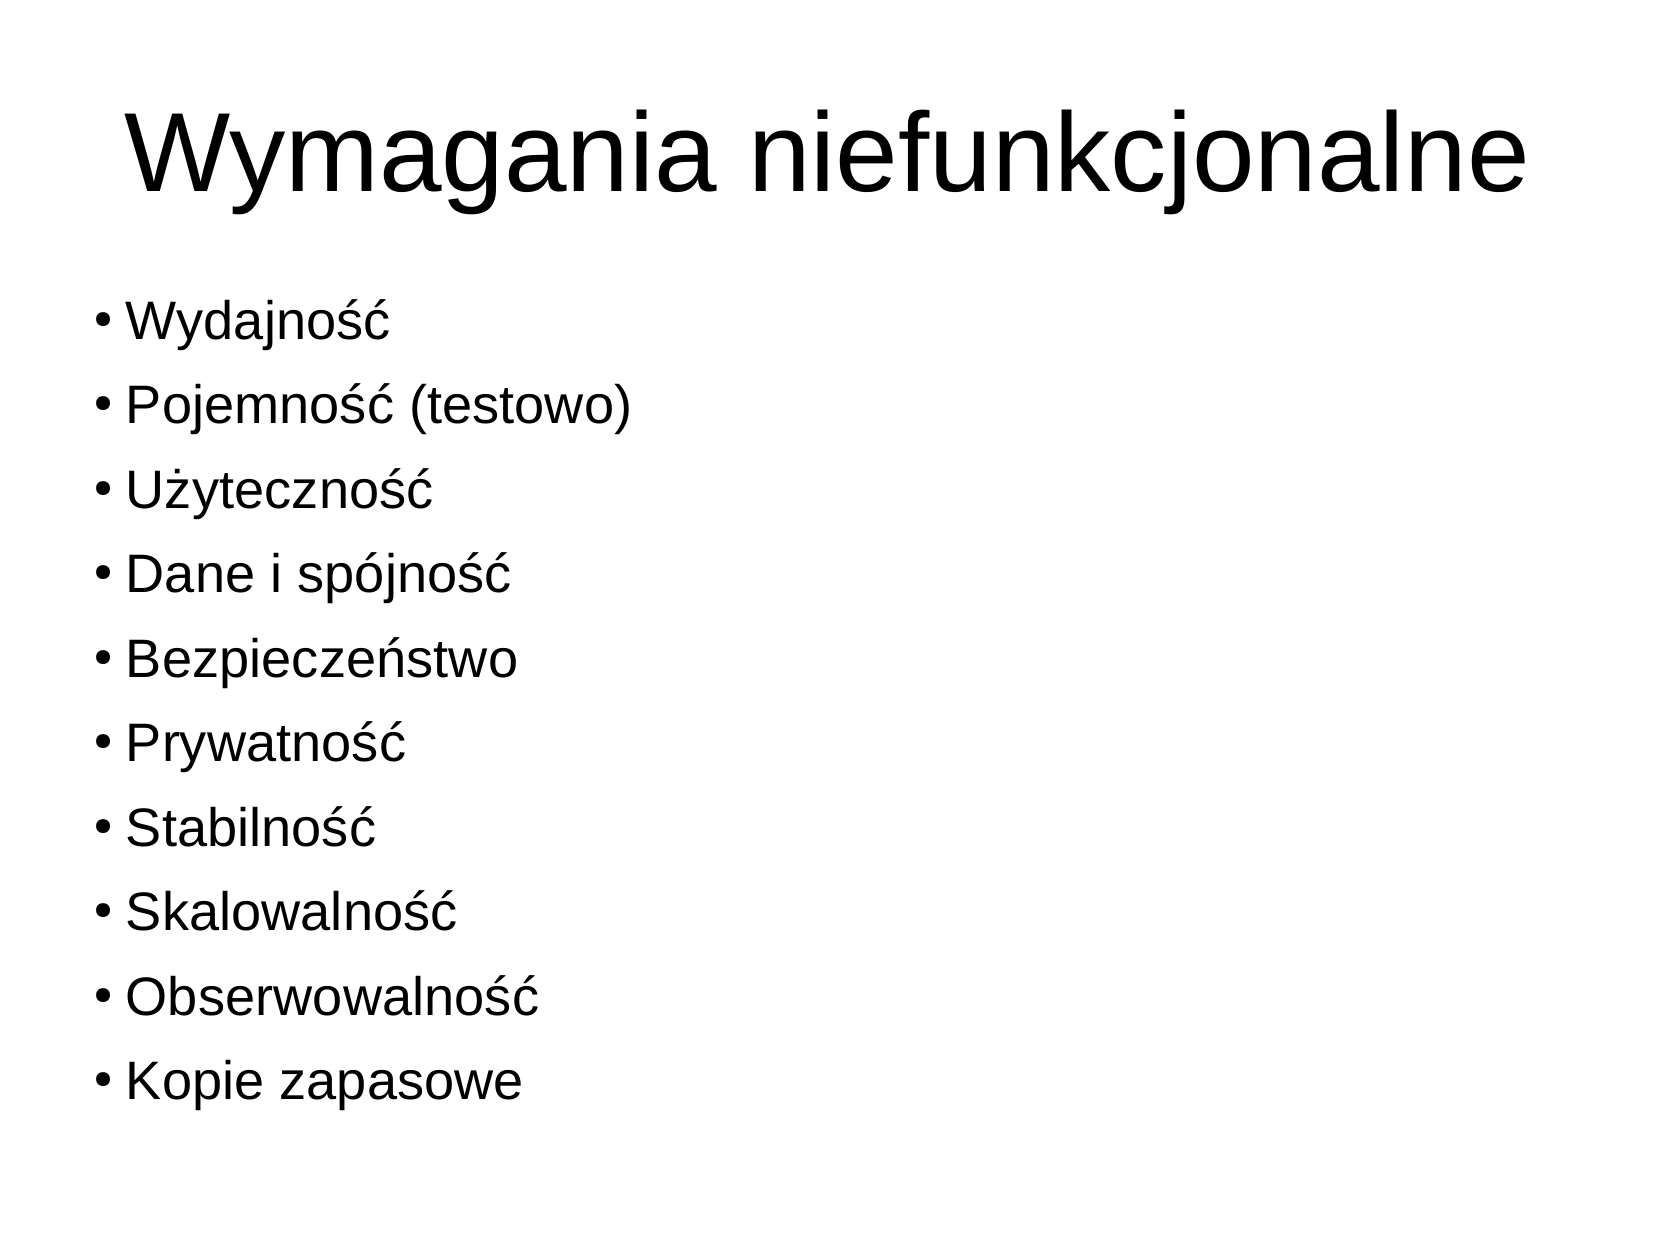

# Wymagania niefunkcjonalne
Wydajność
Pojemność (testowo)
Użyteczność
Dane i spójność
Bezpieczeństwo
Prywatność
Stabilność
Skalowalność
Obserwowalność
Kopie zapasowe